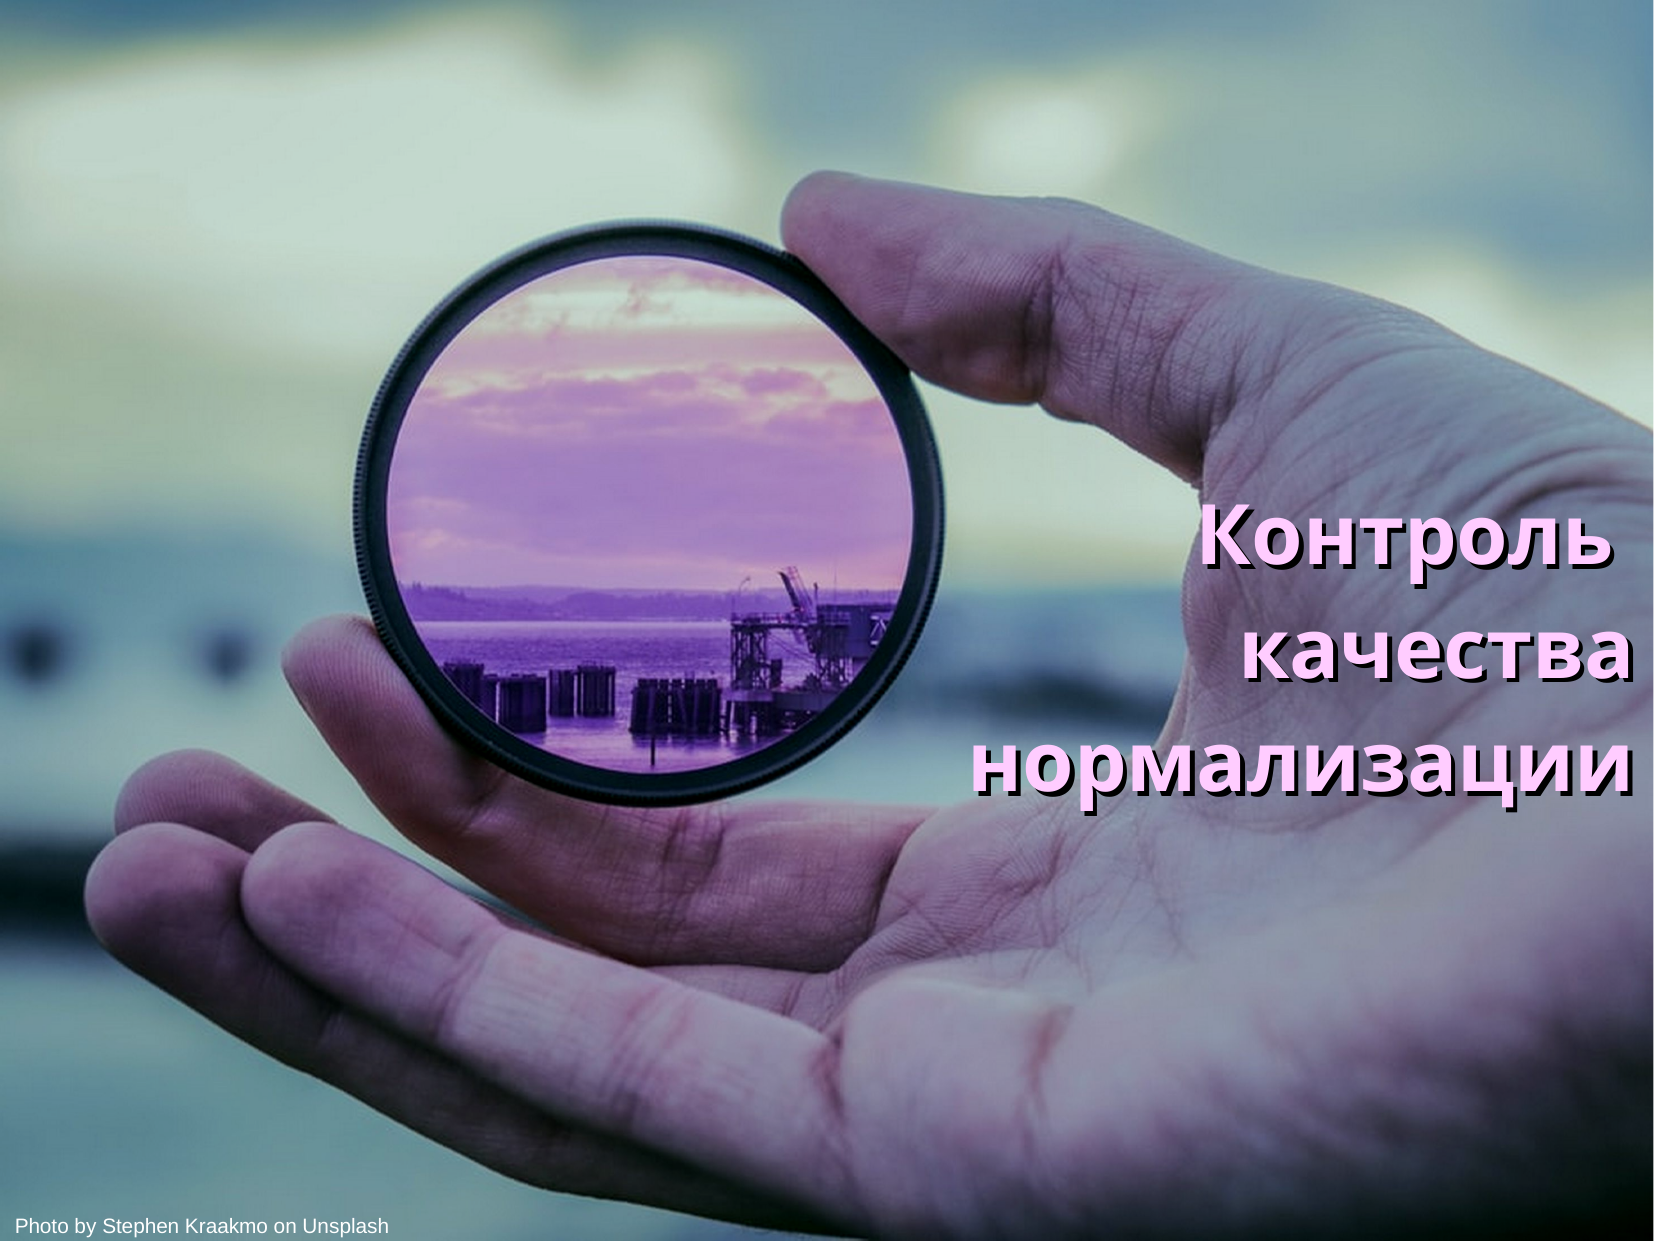

# Контроль
качества
нормализации
Photo by Stephen Kraakmo on Unsplash